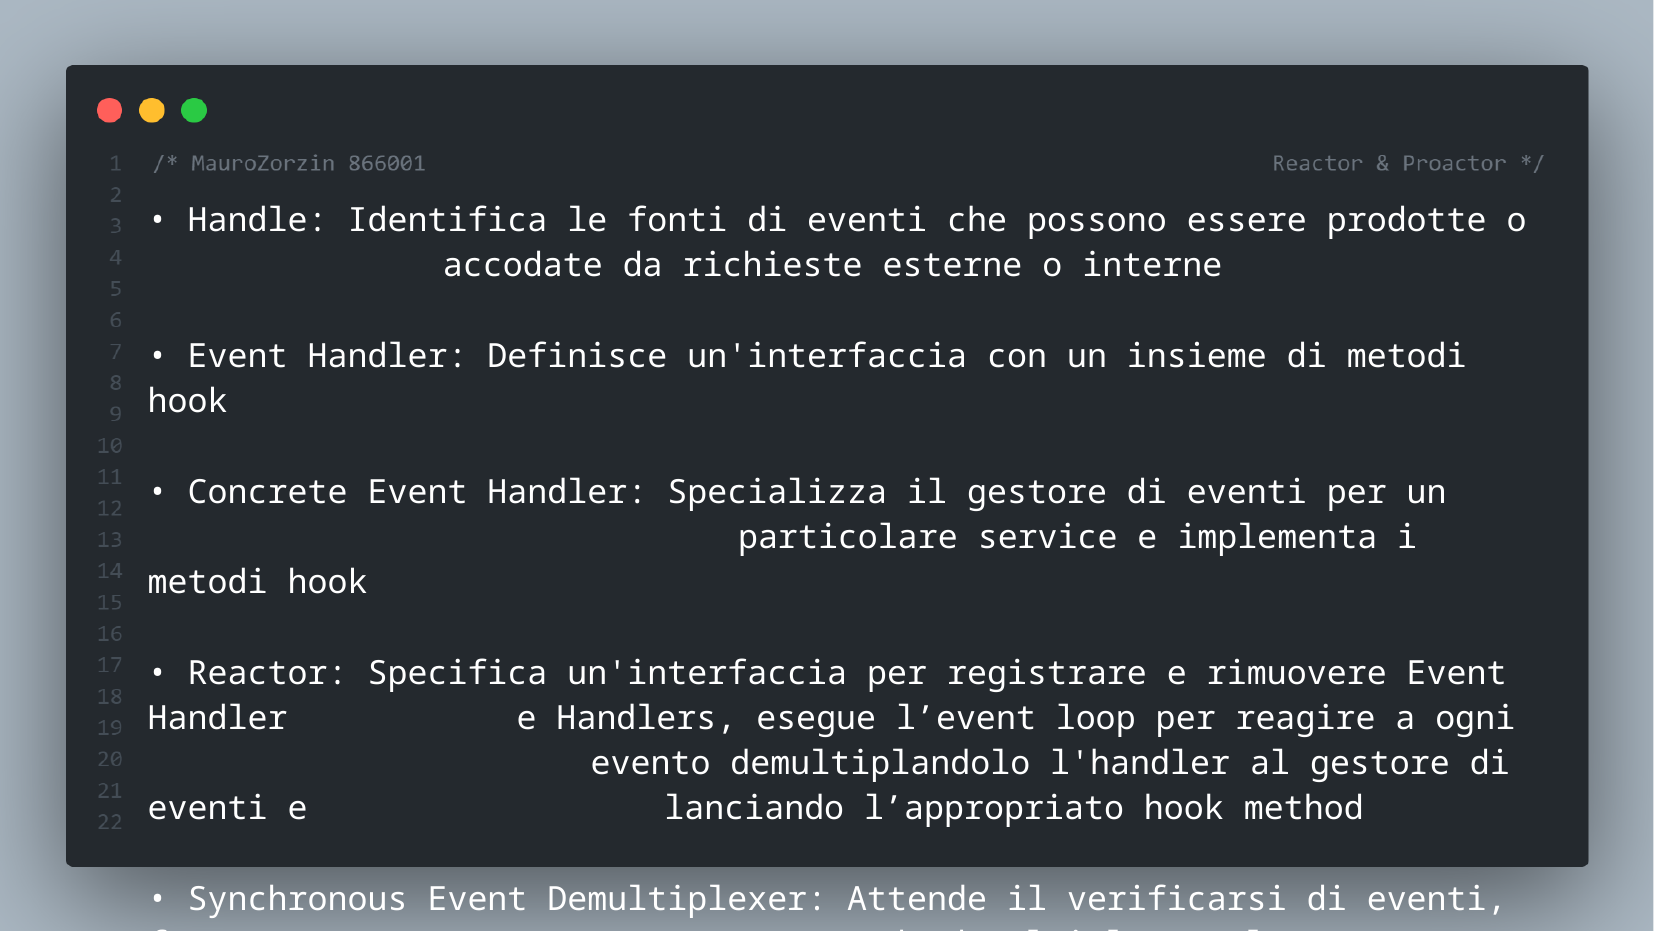

# • Handle: Identifica le fonti di eventi che possono essere prodotte o 				accodate da richieste esterne o interne
• Event Handler: Definisce un'interfaccia con un insieme di metodi hook
• Concrete Event Handler: Specializza il gestore di eventi per un 									particolare service e implementa i metodi hook
• Reactor: Specifica un'interfaccia per registrare e rimuovere Event Handler 			e Handlers, esegue l’event loop per reagire a ogni 						evento demultiplandolo l'handler al gestore di eventi e 					lanciando l’appropriato hook method
• Synchronous Event Demultiplexer: Attende il verificarsi di eventi, funge 									da demultiplexer, le sue funzionalità 									dipendono dal sistema operativo